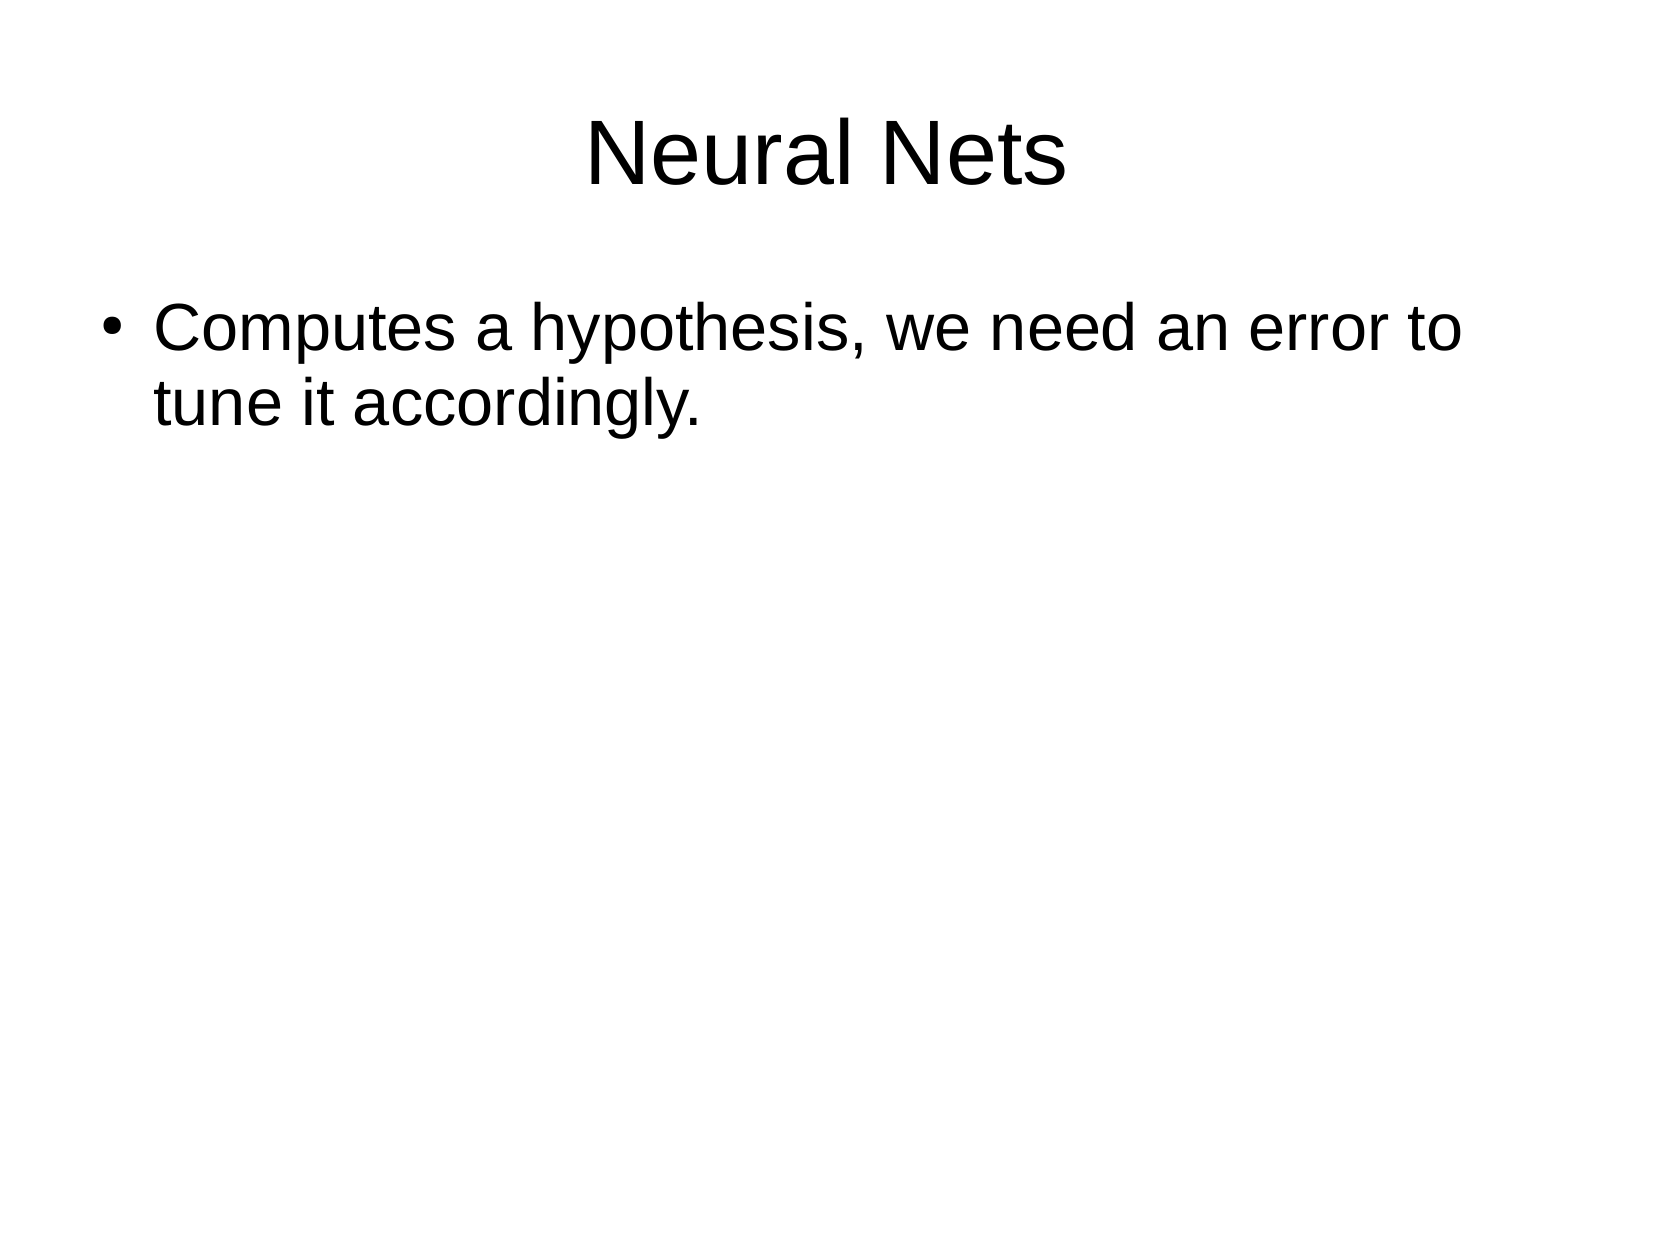

# Neural Nets
Computes a hypothesis, we need an error to tune it accordingly.